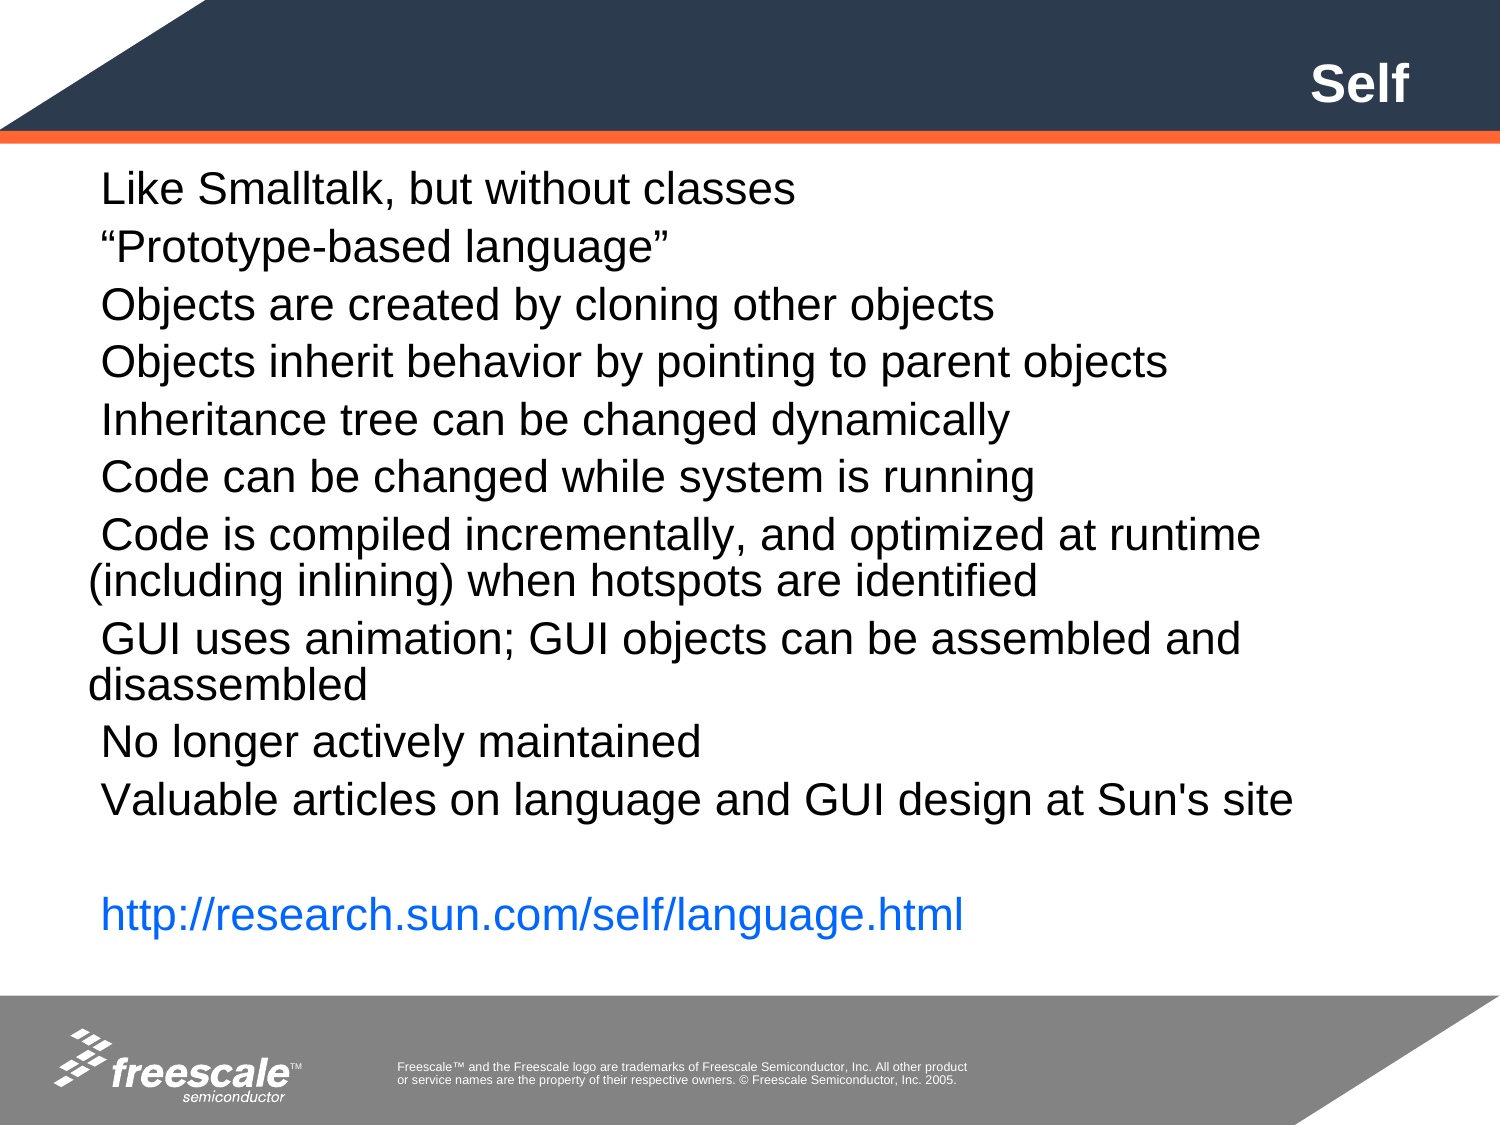

# Self
 Like Smalltalk, but without classes
 “Prototype-based language”
 Objects are created by cloning other objects
 Objects inherit behavior by pointing to parent objects
 Inheritance tree can be changed dynamically
 Code can be changed while system is running
 Code is compiled incrementally, and optimized at runtime (including inlining) when hotspots are identified
 GUI uses animation; GUI objects can be assembled and disassembled
 No longer actively maintained
 Valuable articles on language and GUI design at Sun's site
 http://research.sun.com/self/language.html